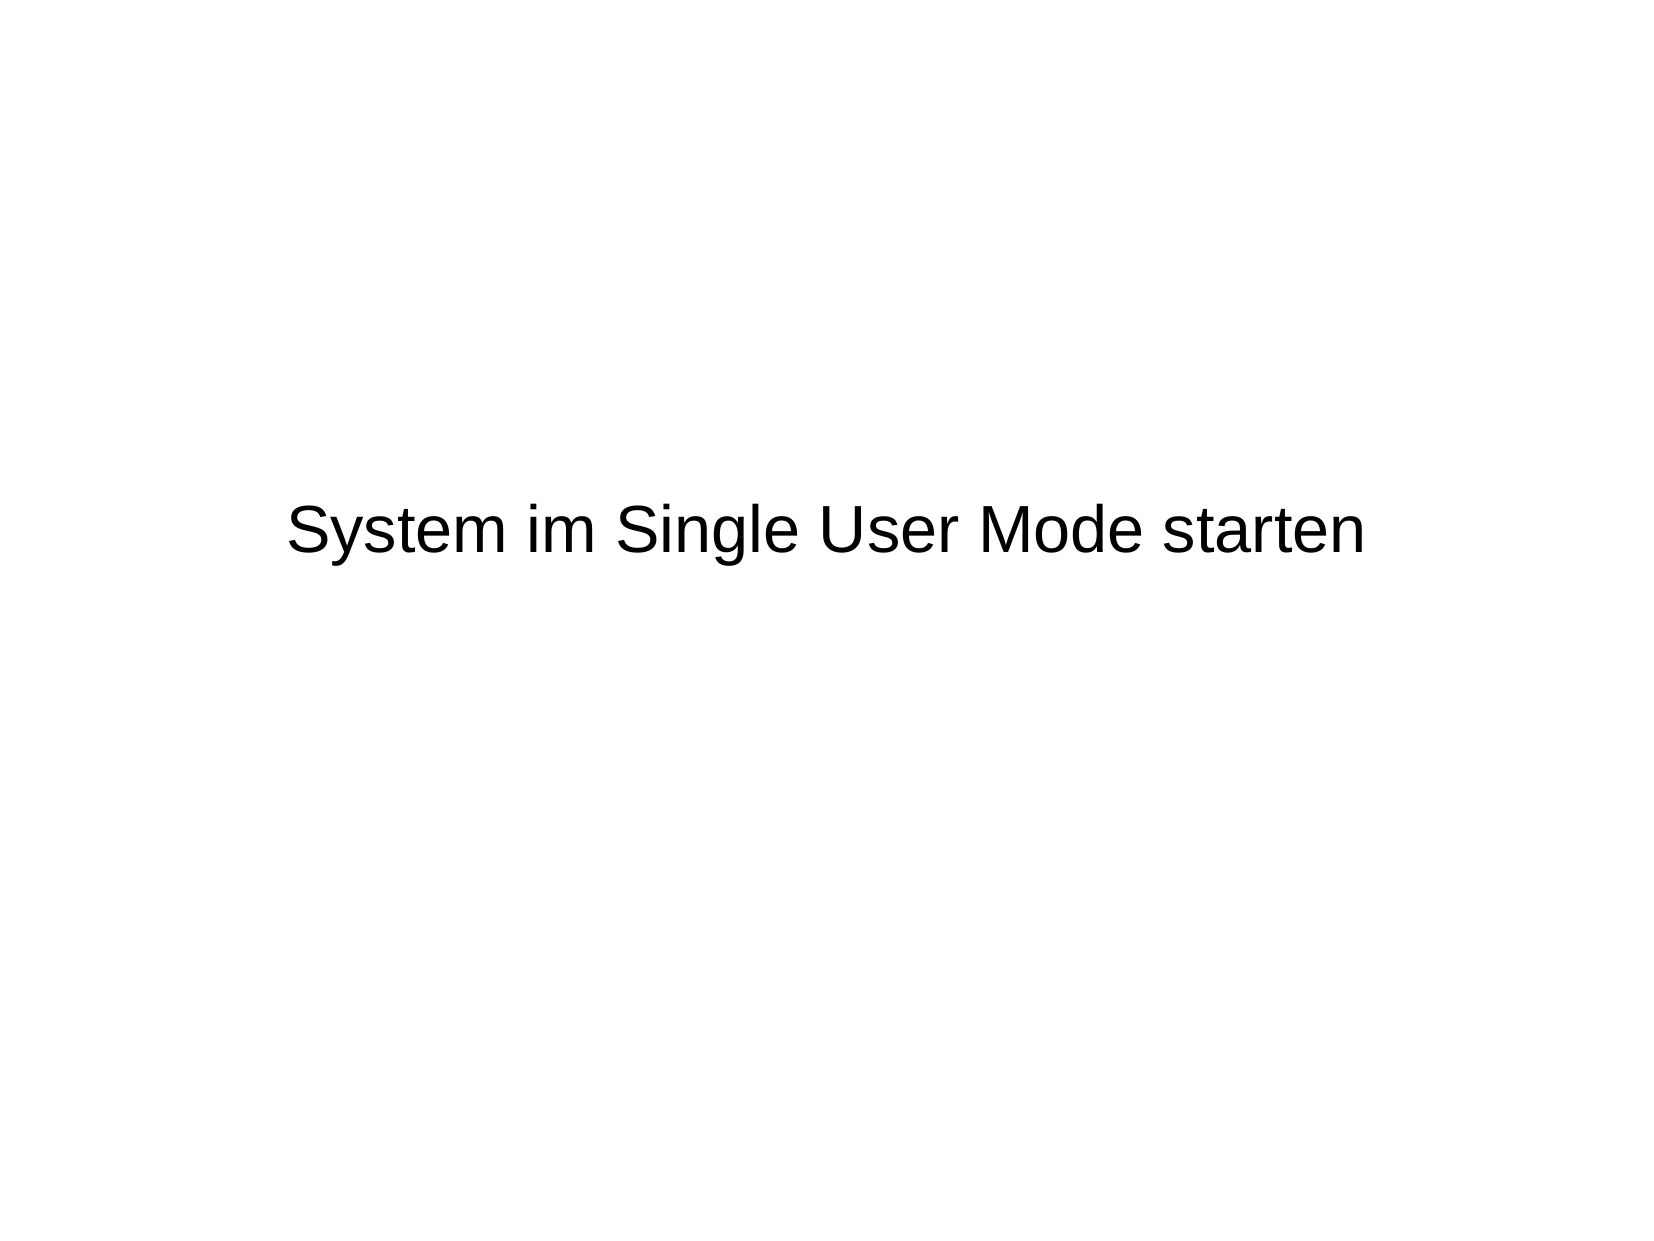

# System im Single User Mode starten